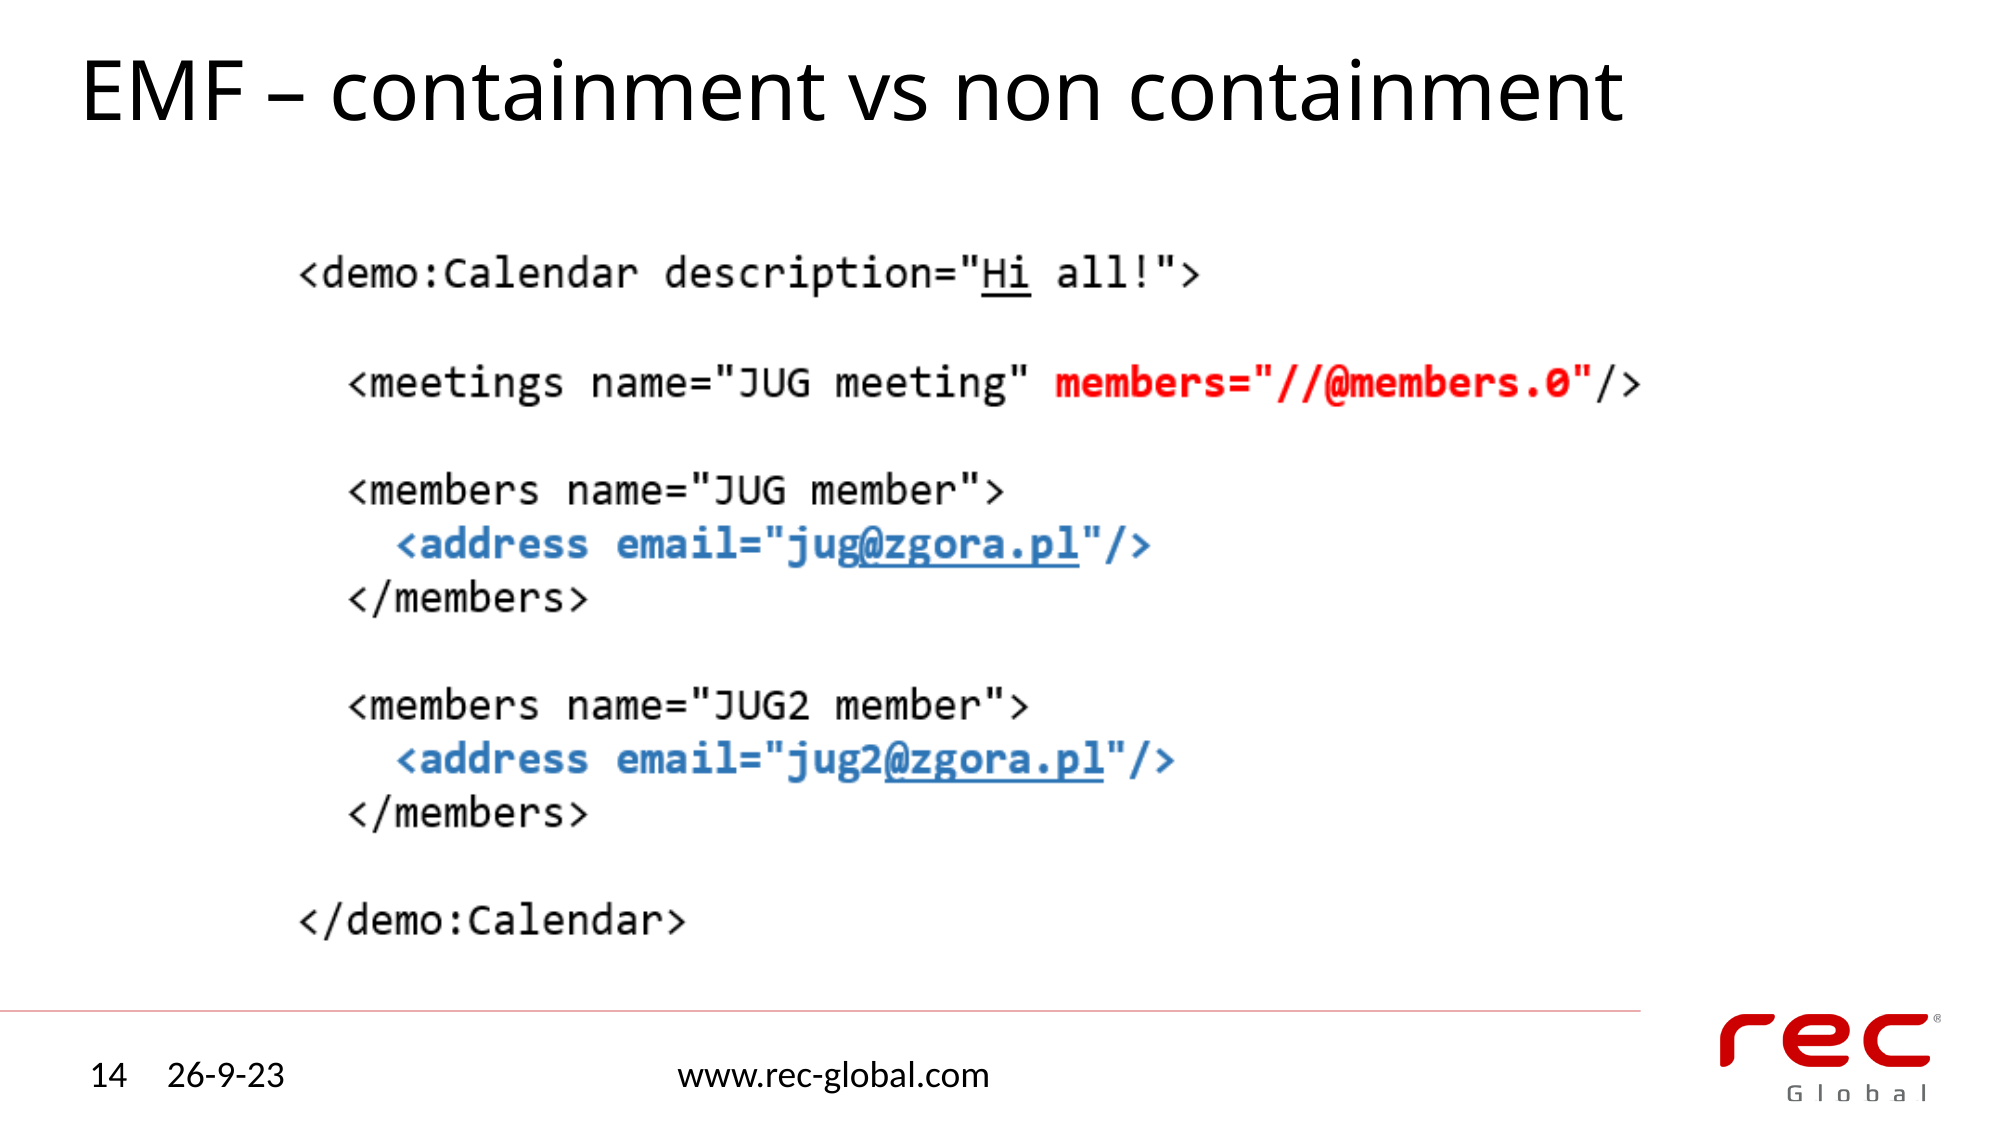

# EMF – containment vs non containment
26-8-21
www.rec-global.com